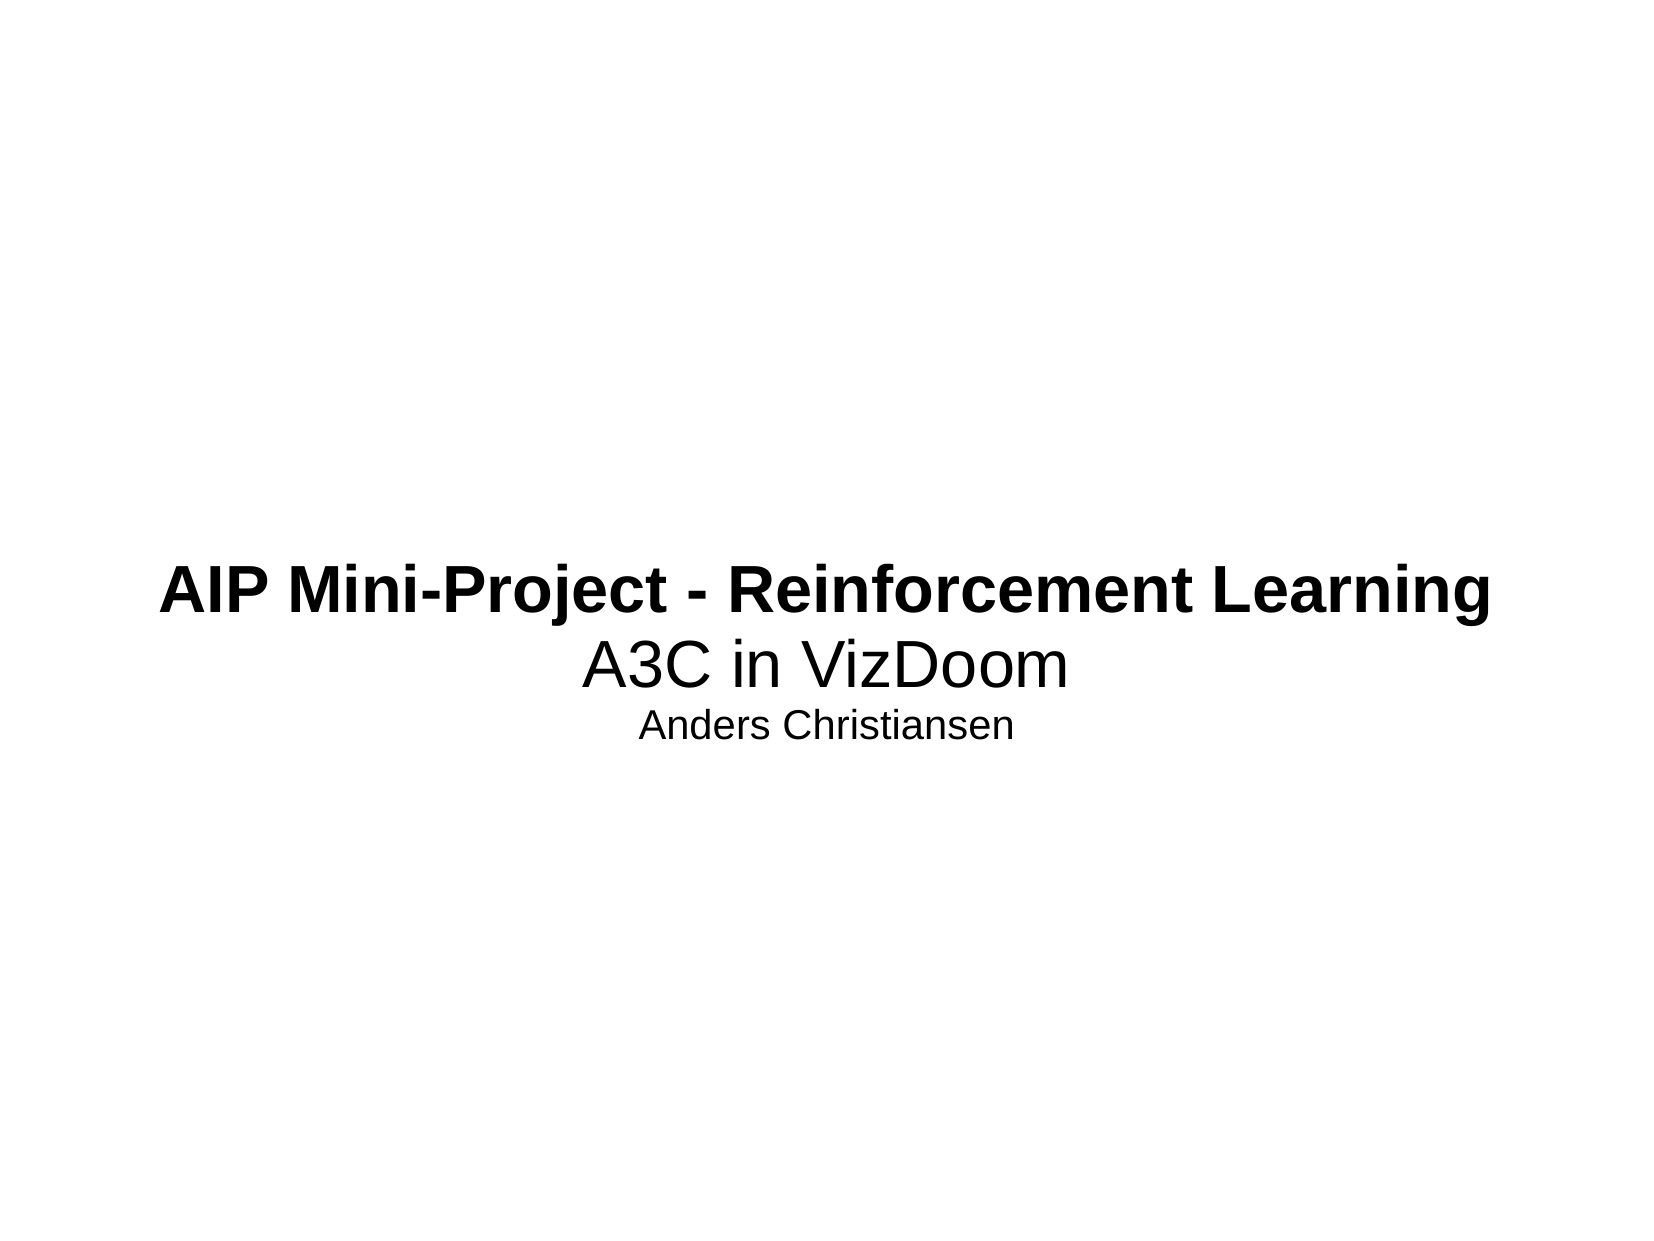

#
AIP Mini-Project - Reinforcement Learning
A3C in VizDoom
Anders Christiansen